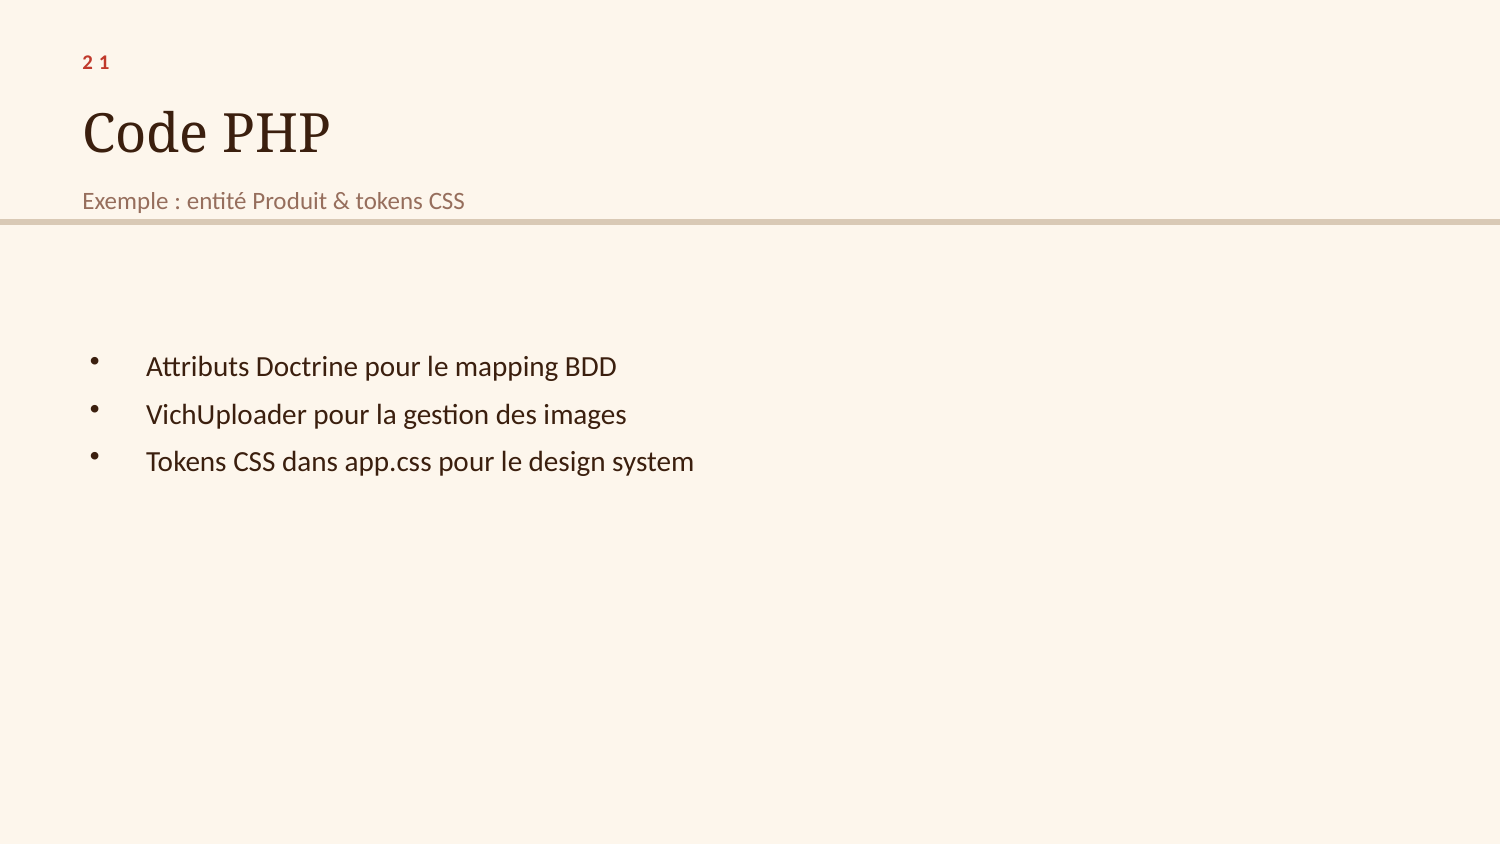

21
Code PHP
Exemple : entité Produit & tokens CSS
Attributs Doctrine pour le mapping BDD
VichUploader pour la gestion des images
Tokens CSS dans app.css pour le design system